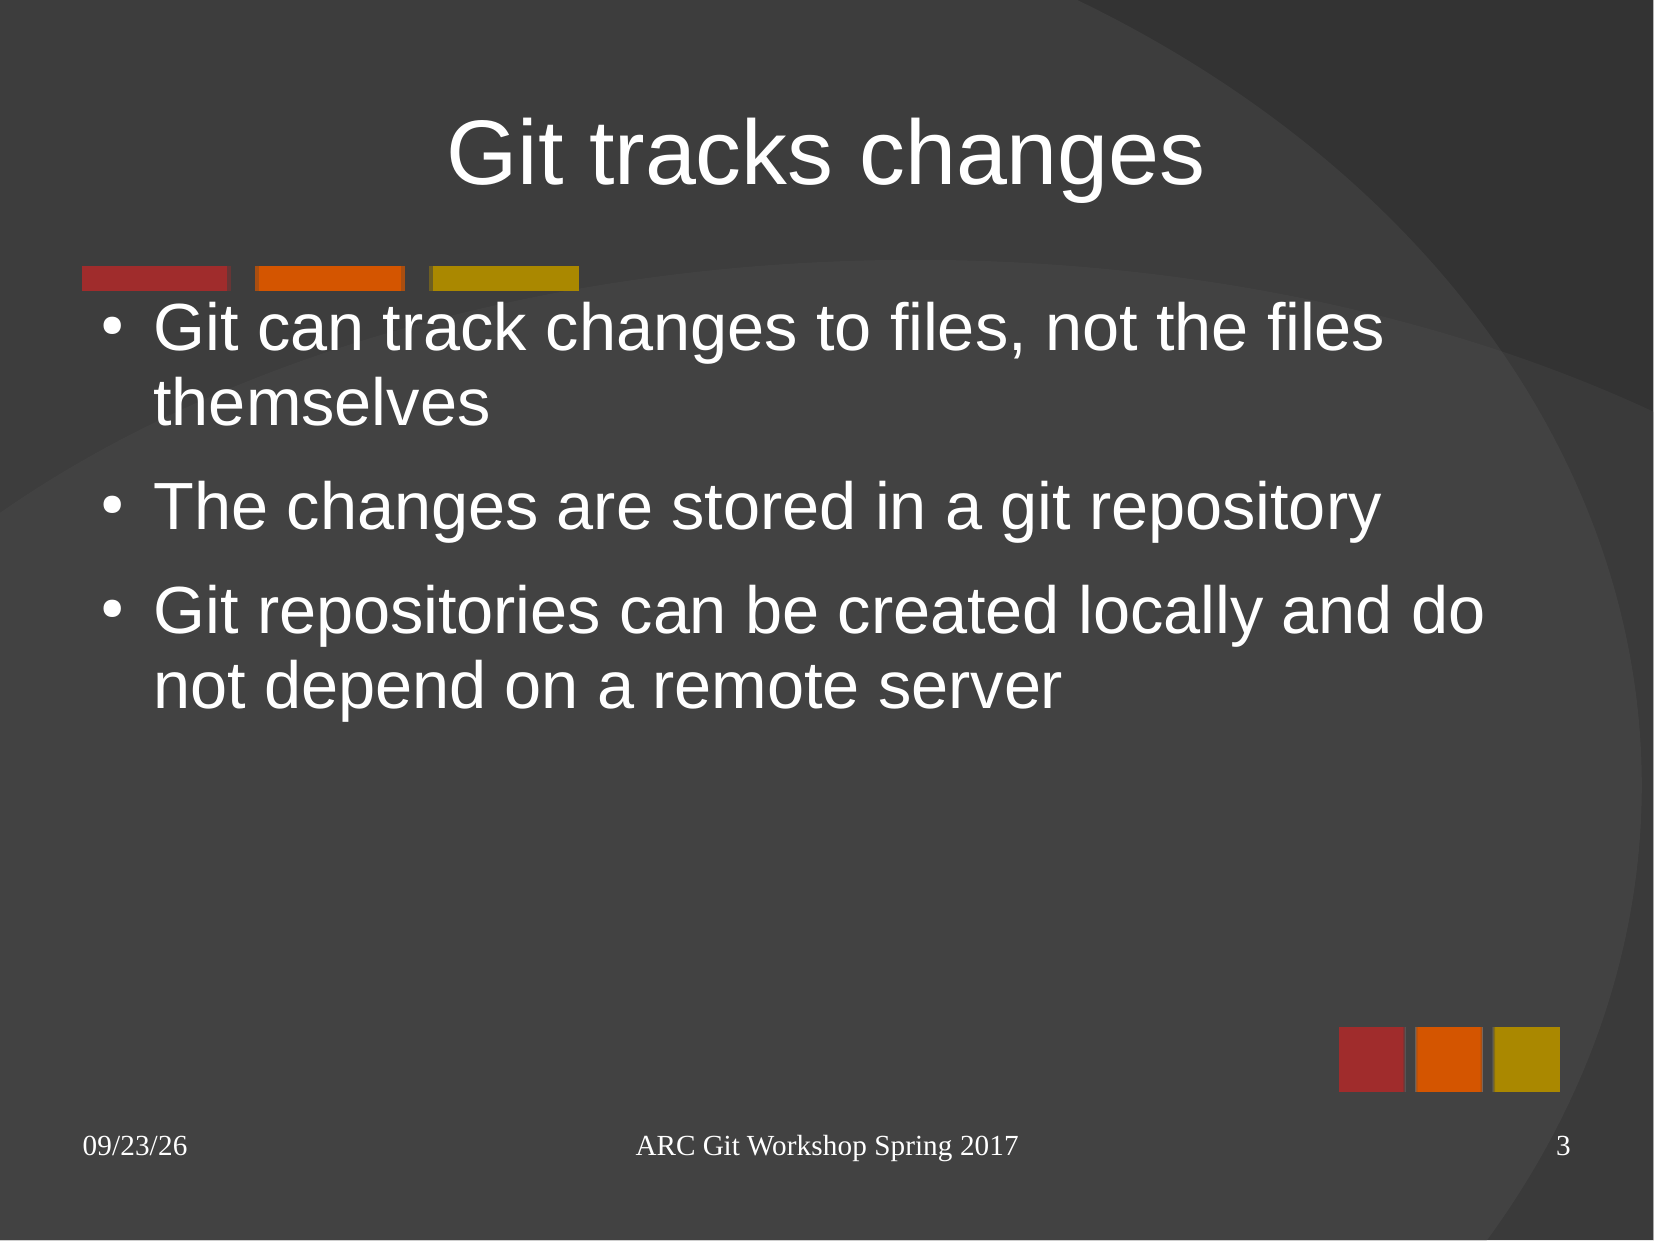

# Git tracks changes
Git can track changes to files, not the files themselves
The changes are stored in a git repository
Git repositories can be created locally and do not depend on a remote server
ARC Git Workshop Spring 2017
3